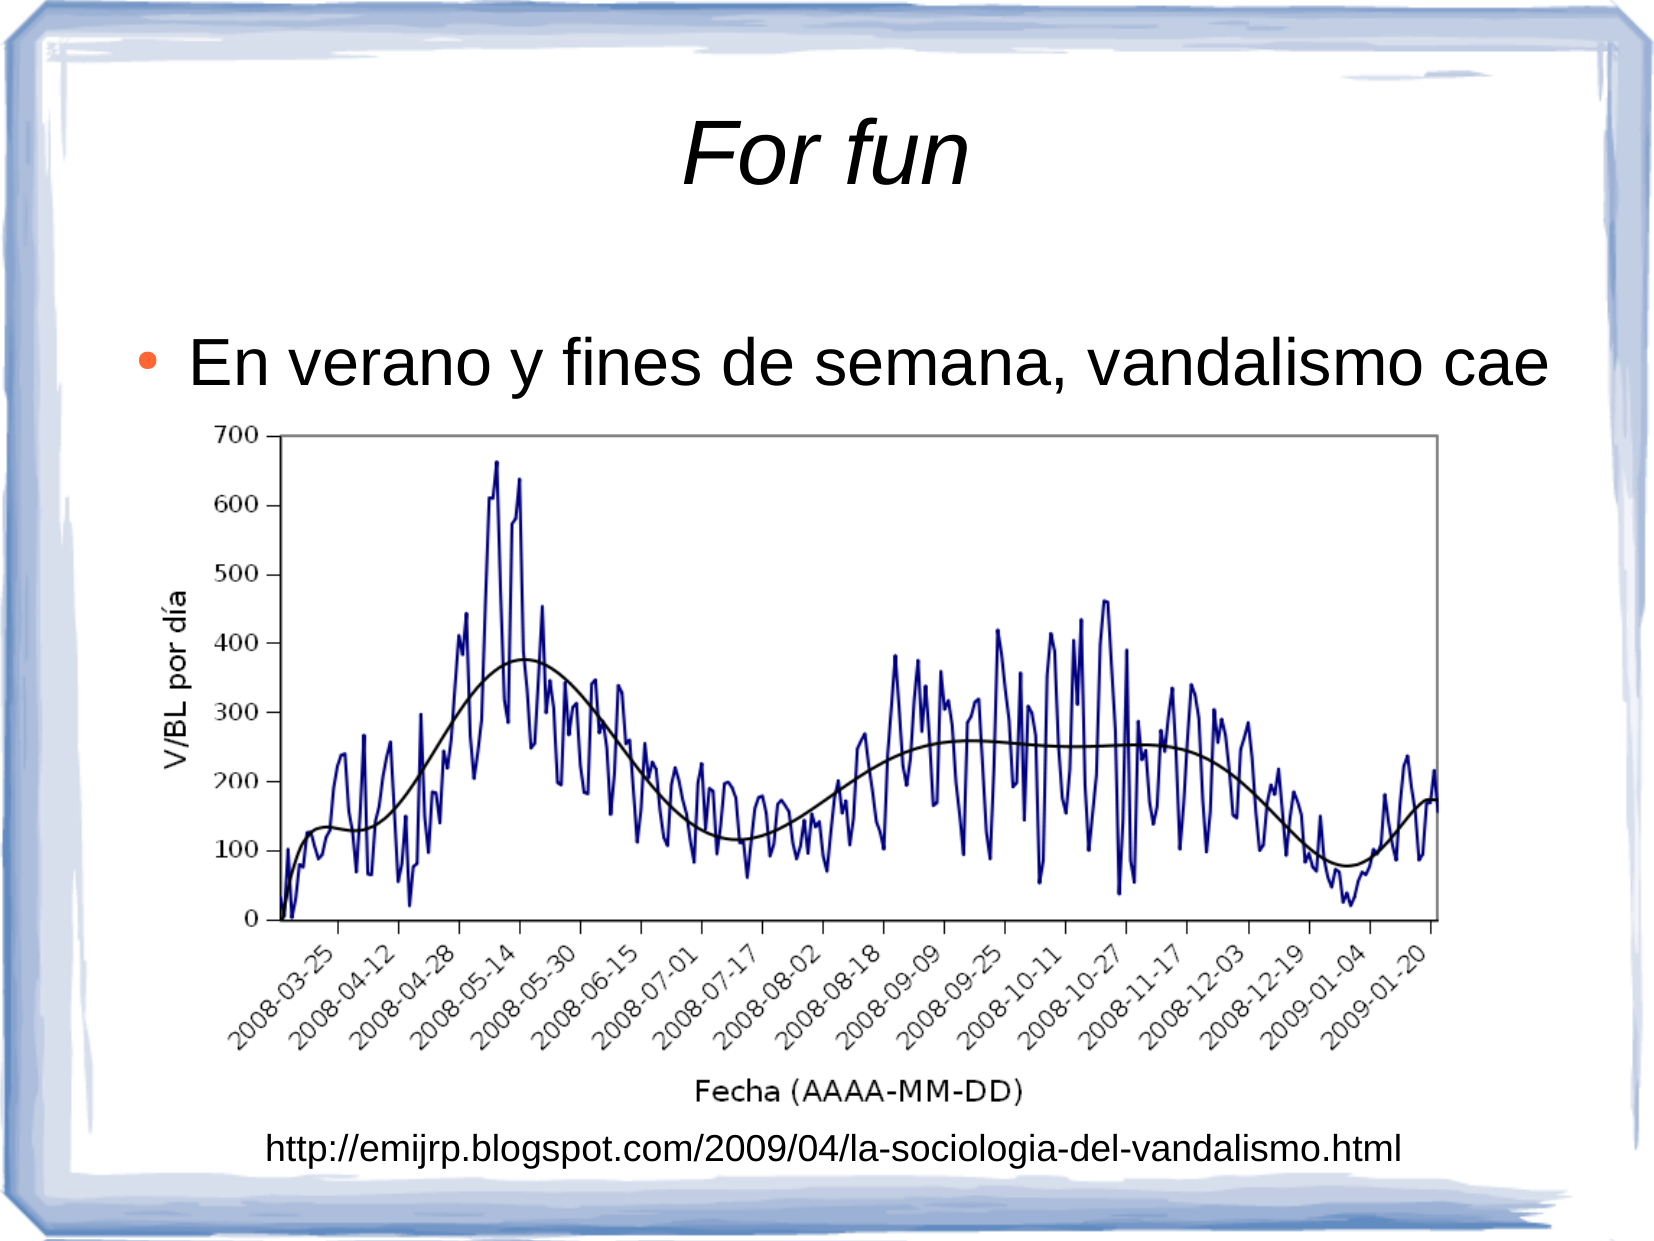

# For fun
En verano y fines de semana, vandalismo cae
http://emijrp.blogspot.com/2009/04/la-sociologia-del-vandalismo.html